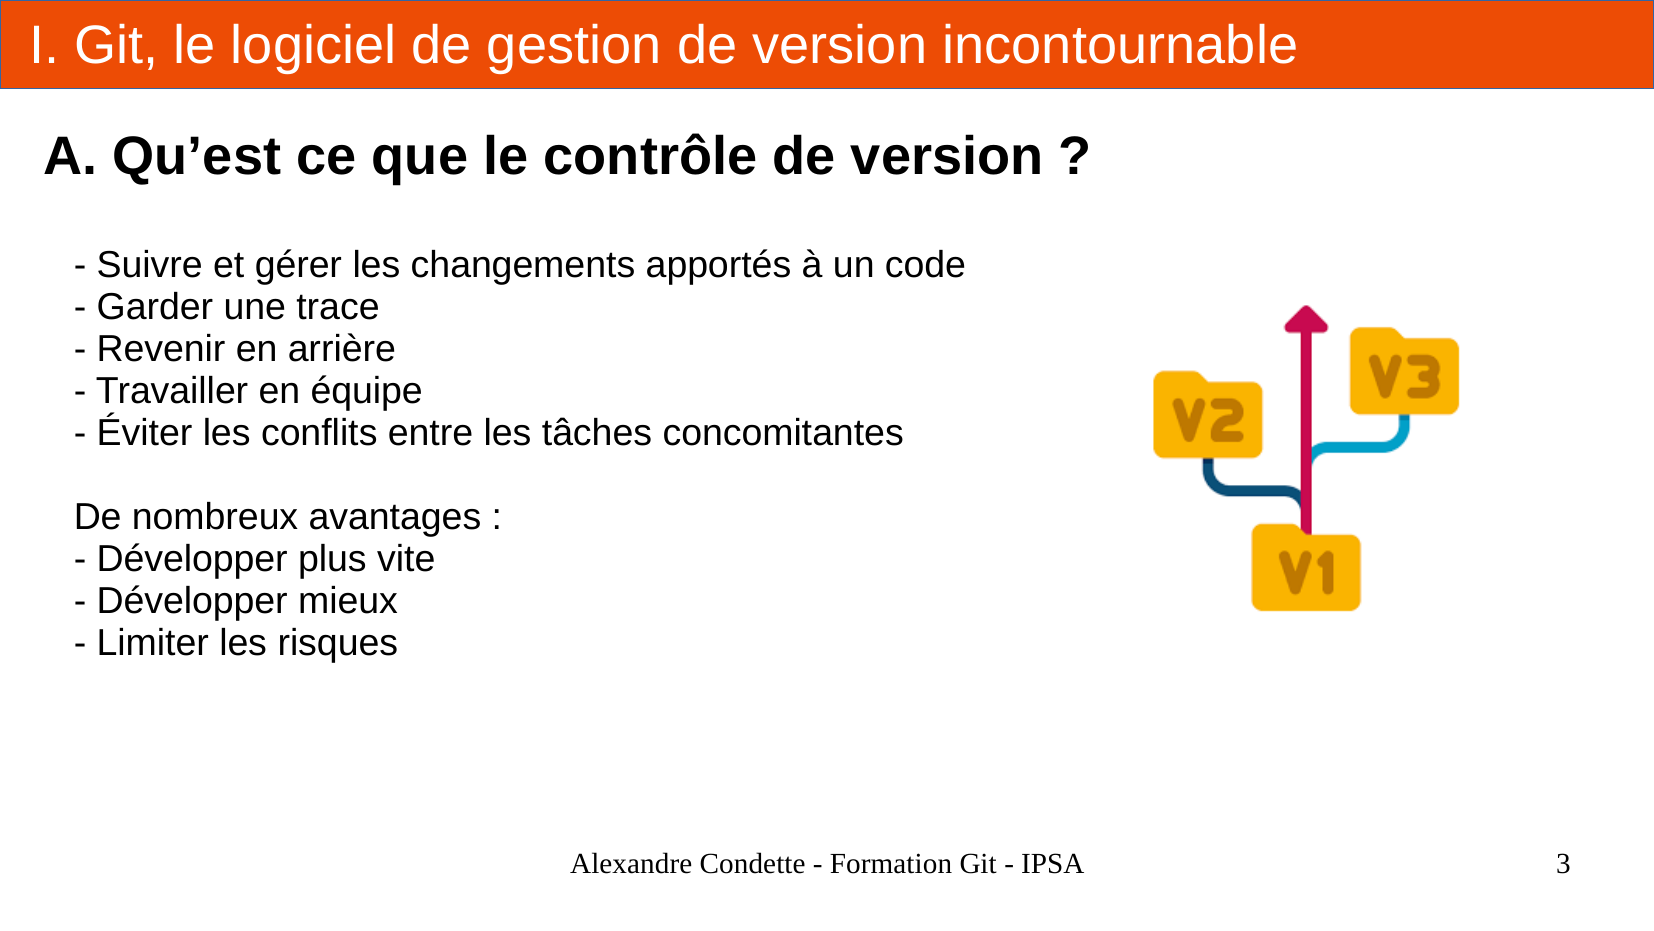

# I. Git, le logiciel de gestion de version incontournable
A. Qu’est ce que le contrôle de version ?
- Suivre et gérer les changements apportés à un code
- Garder une trace
- Revenir en arrière
- Travailler en équipe
- Éviter les conflits entre les tâches concomitantes
De nombreux avantages :
- Développer plus vite
- Développer mieux
- Limiter les risques
Alexandre Condette - Formation Git - IPSA
3